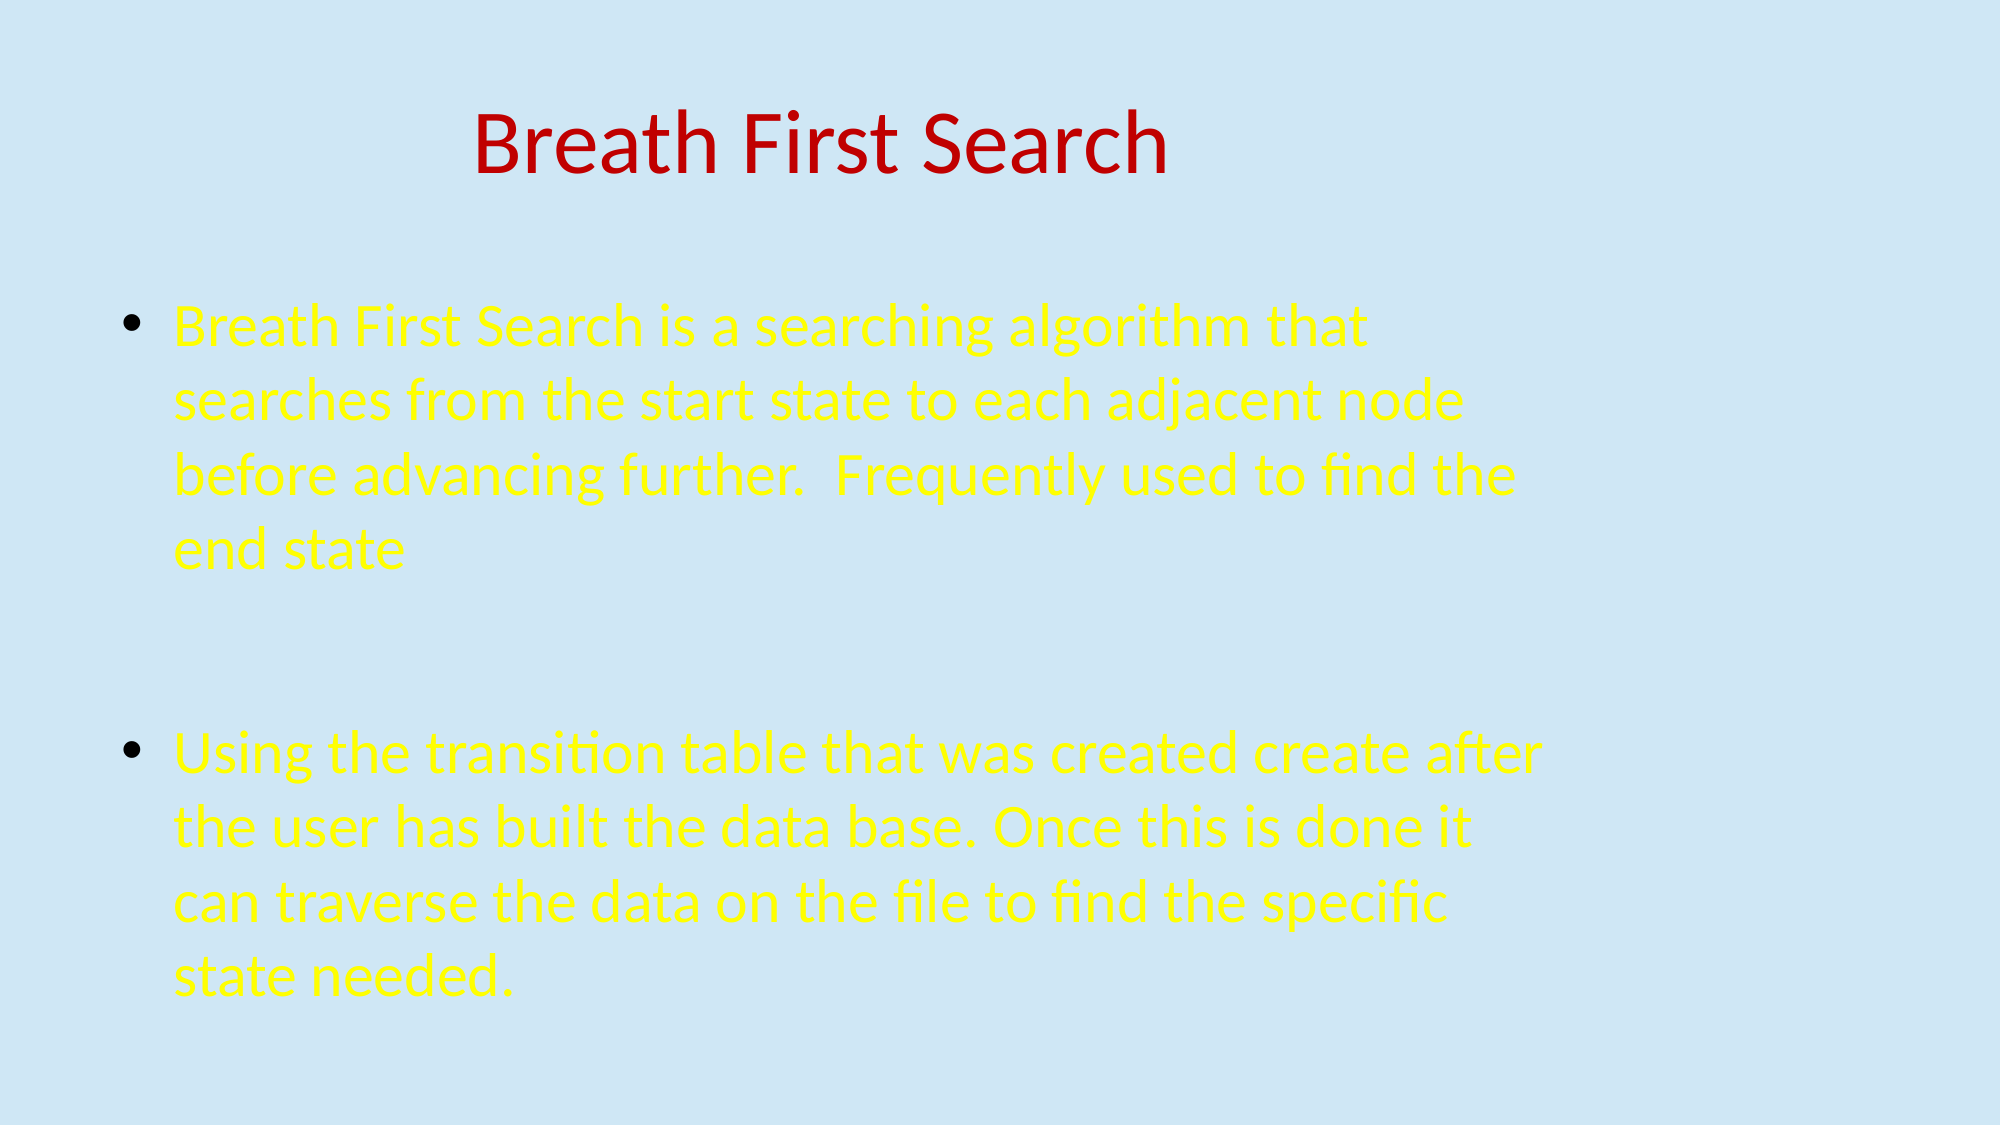

# Breath First Search
Breath First Search is a searching algorithm that searches from the start state to each adjacent node before advancing further. Frequently used to find the end state
Using the transition table that was created create after the user has built the data base. Once this is done it can traverse the data on the file to find the specific state needed.